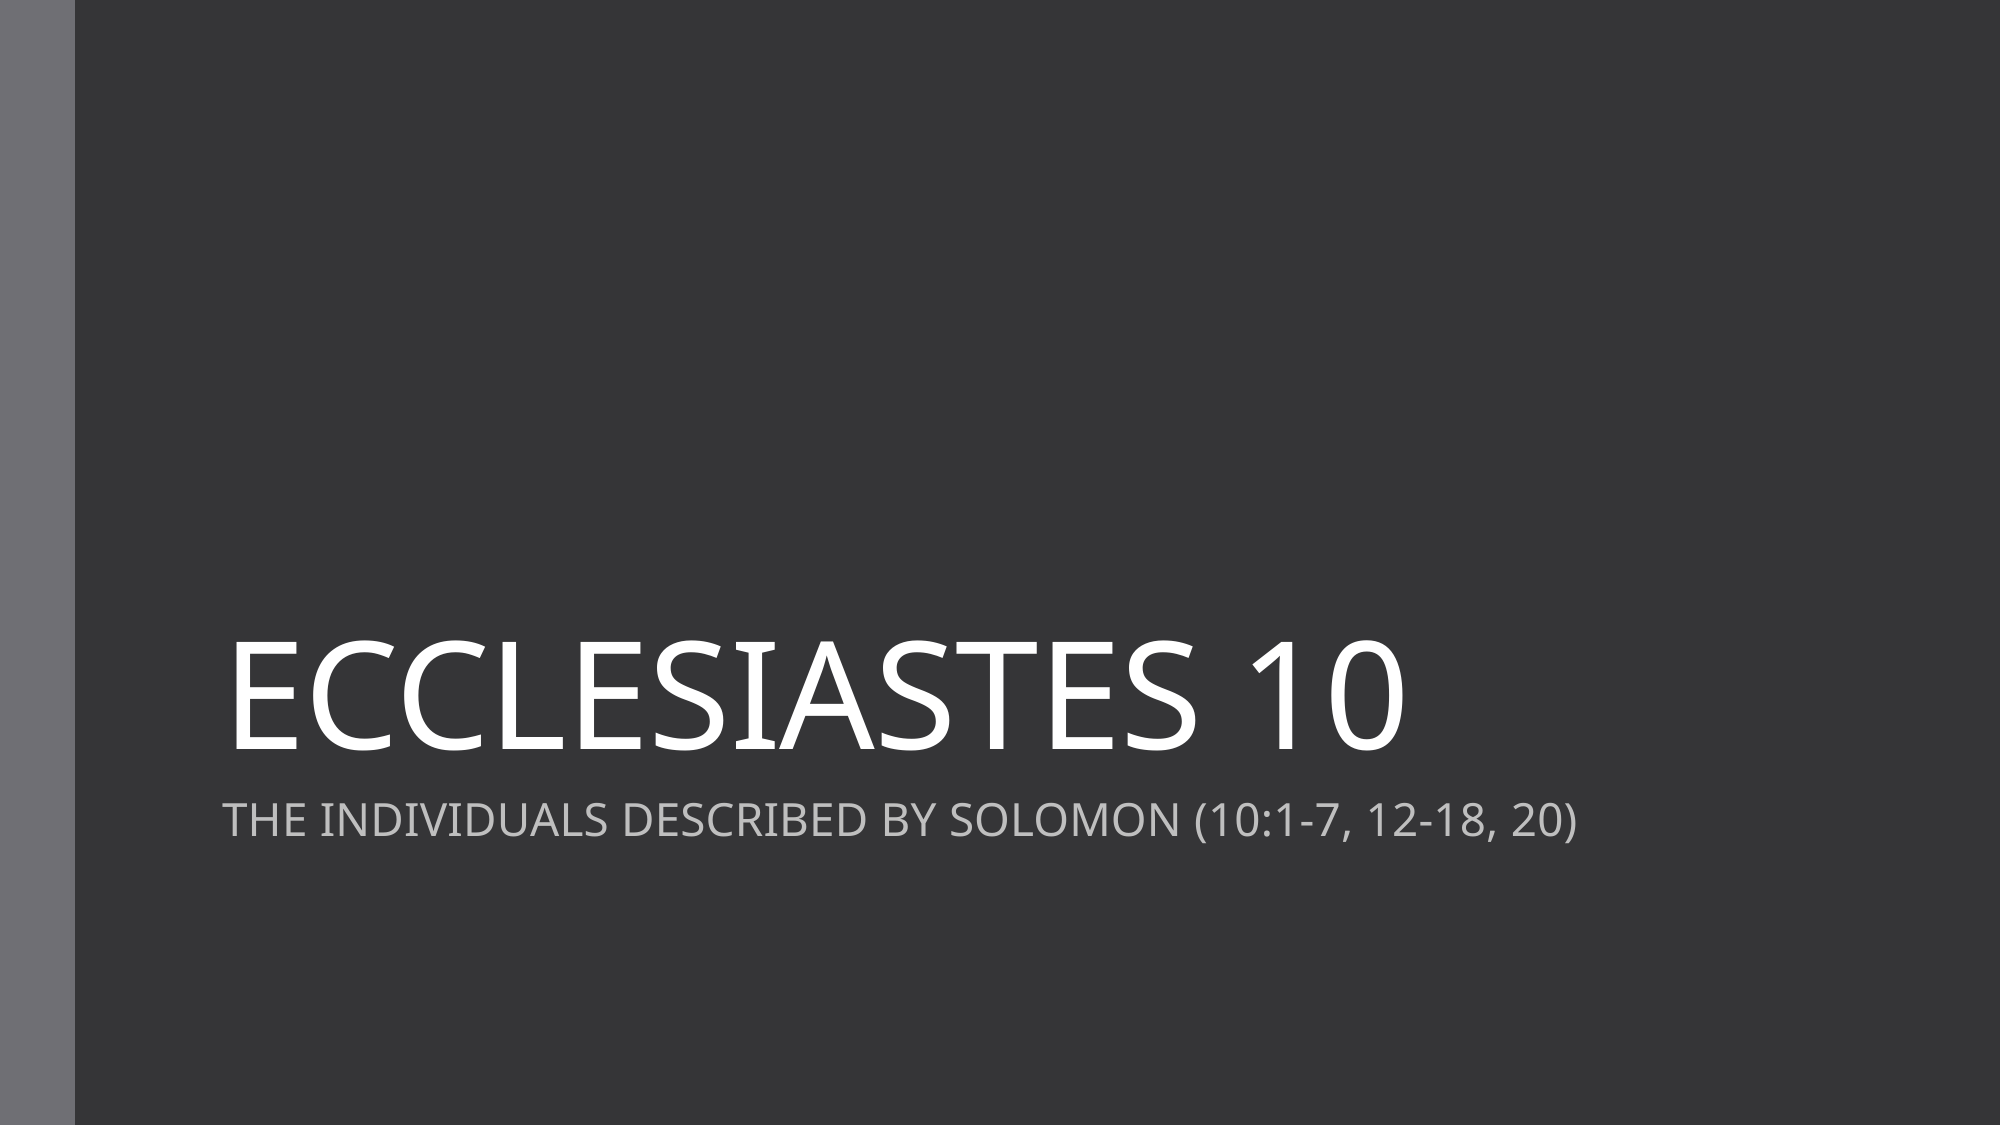

# ECCLESIASTES 10
THE INDIVIDUALS DESCRIBED BY SOLOMON (10:1-7, 12-18, 20)